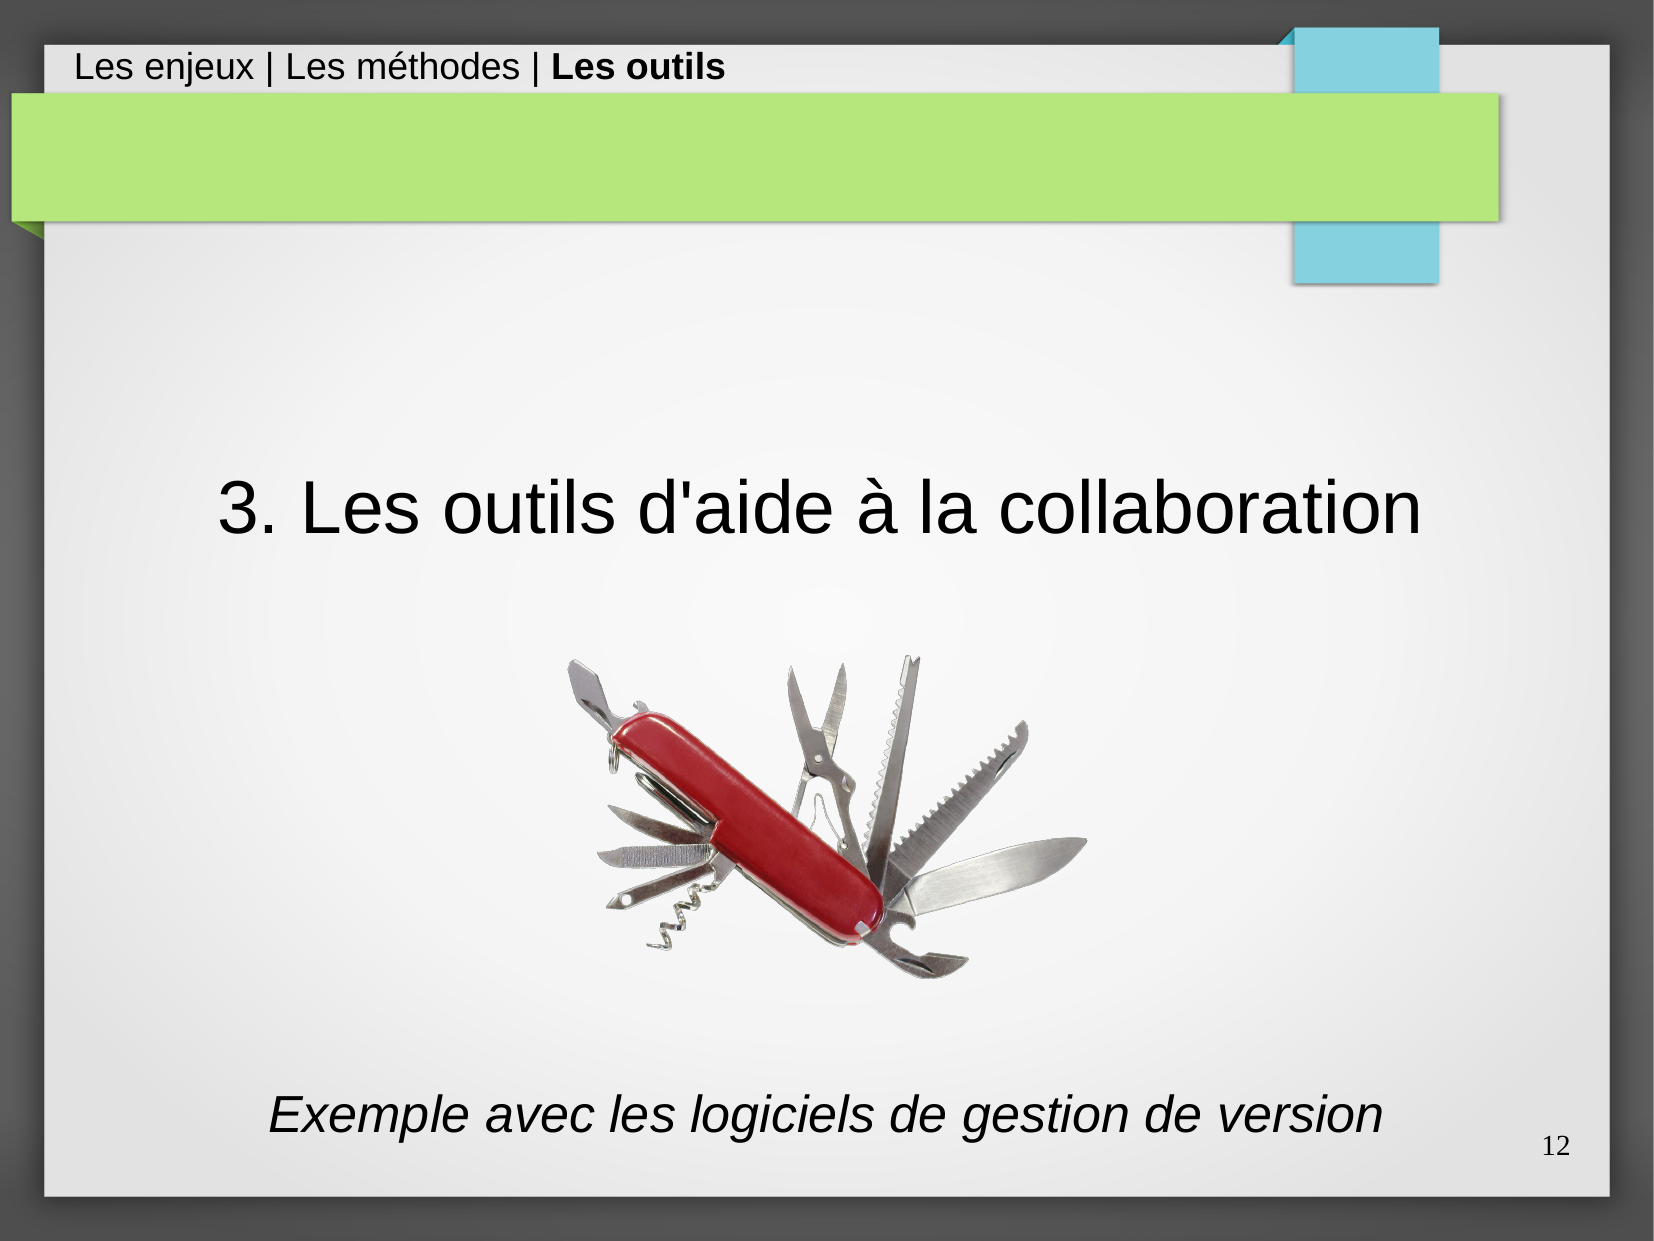

Les enjeux | Les méthodes | Les outils
# 3. Les outils d'aide à la collaboration
Exemple avec les logiciels de gestion de version
12